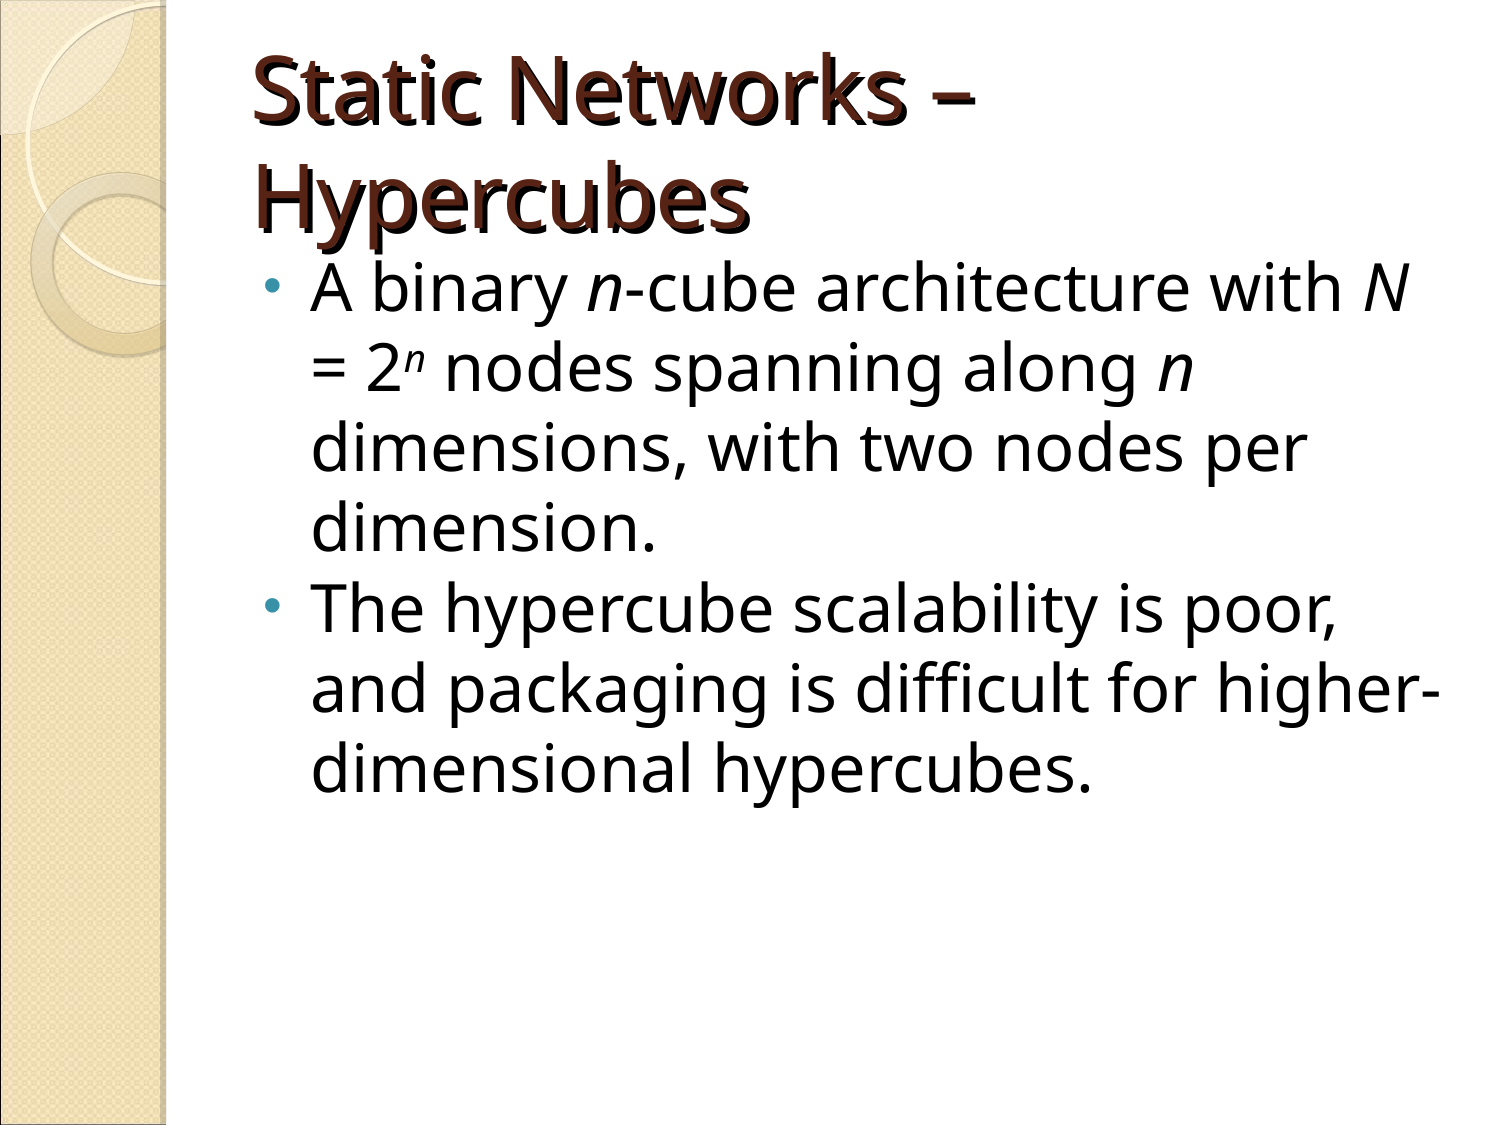

# Static Networks – Hypercubes
A binary n-cube architecture with N = 2n nodes spanning along n dimensions, with two nodes per dimension.
The hypercube scalability is poor, and packaging is difficult for higher-dimensional hypercubes.